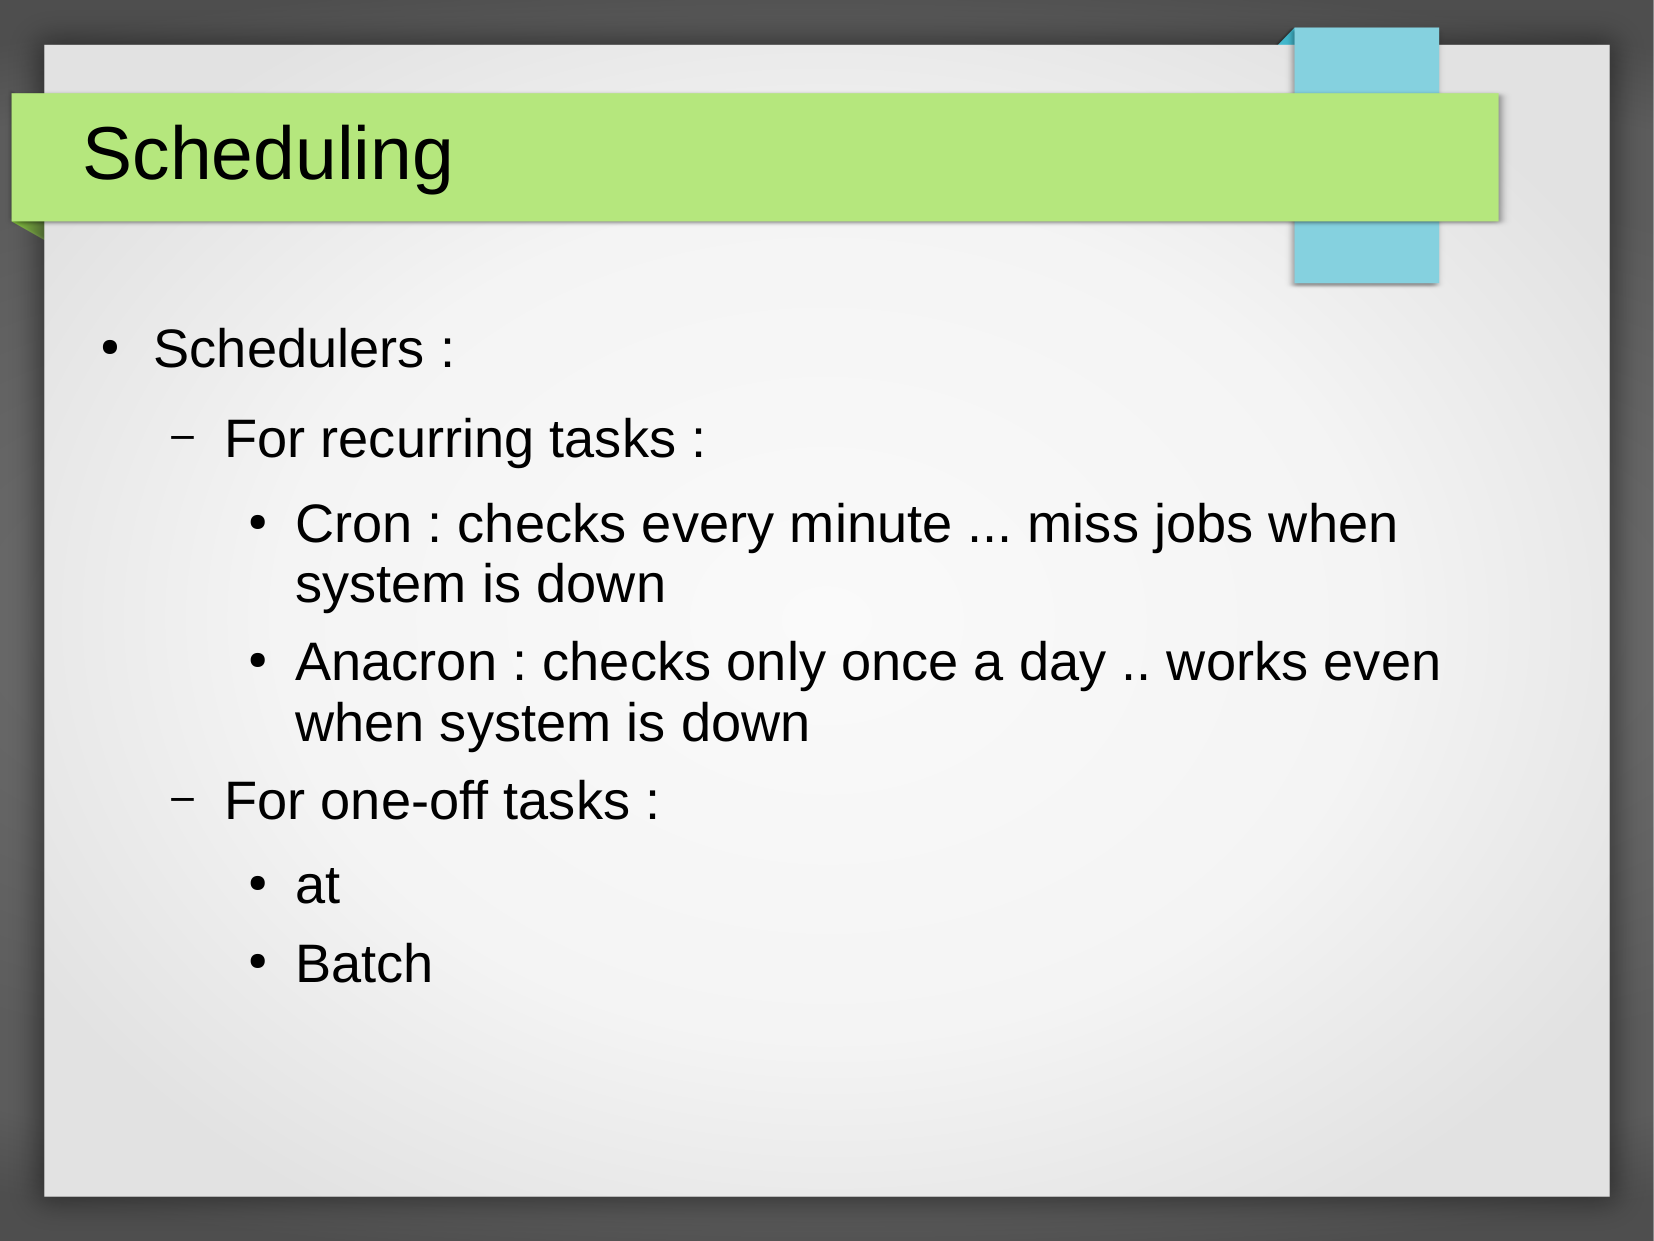

# Scheduling
Schedulers :
For recurring tasks :
Cron : checks every minute ... miss jobs when system is down
Anacron : checks only once a day .. works even when system is down
For one-off tasks :
at
Batch